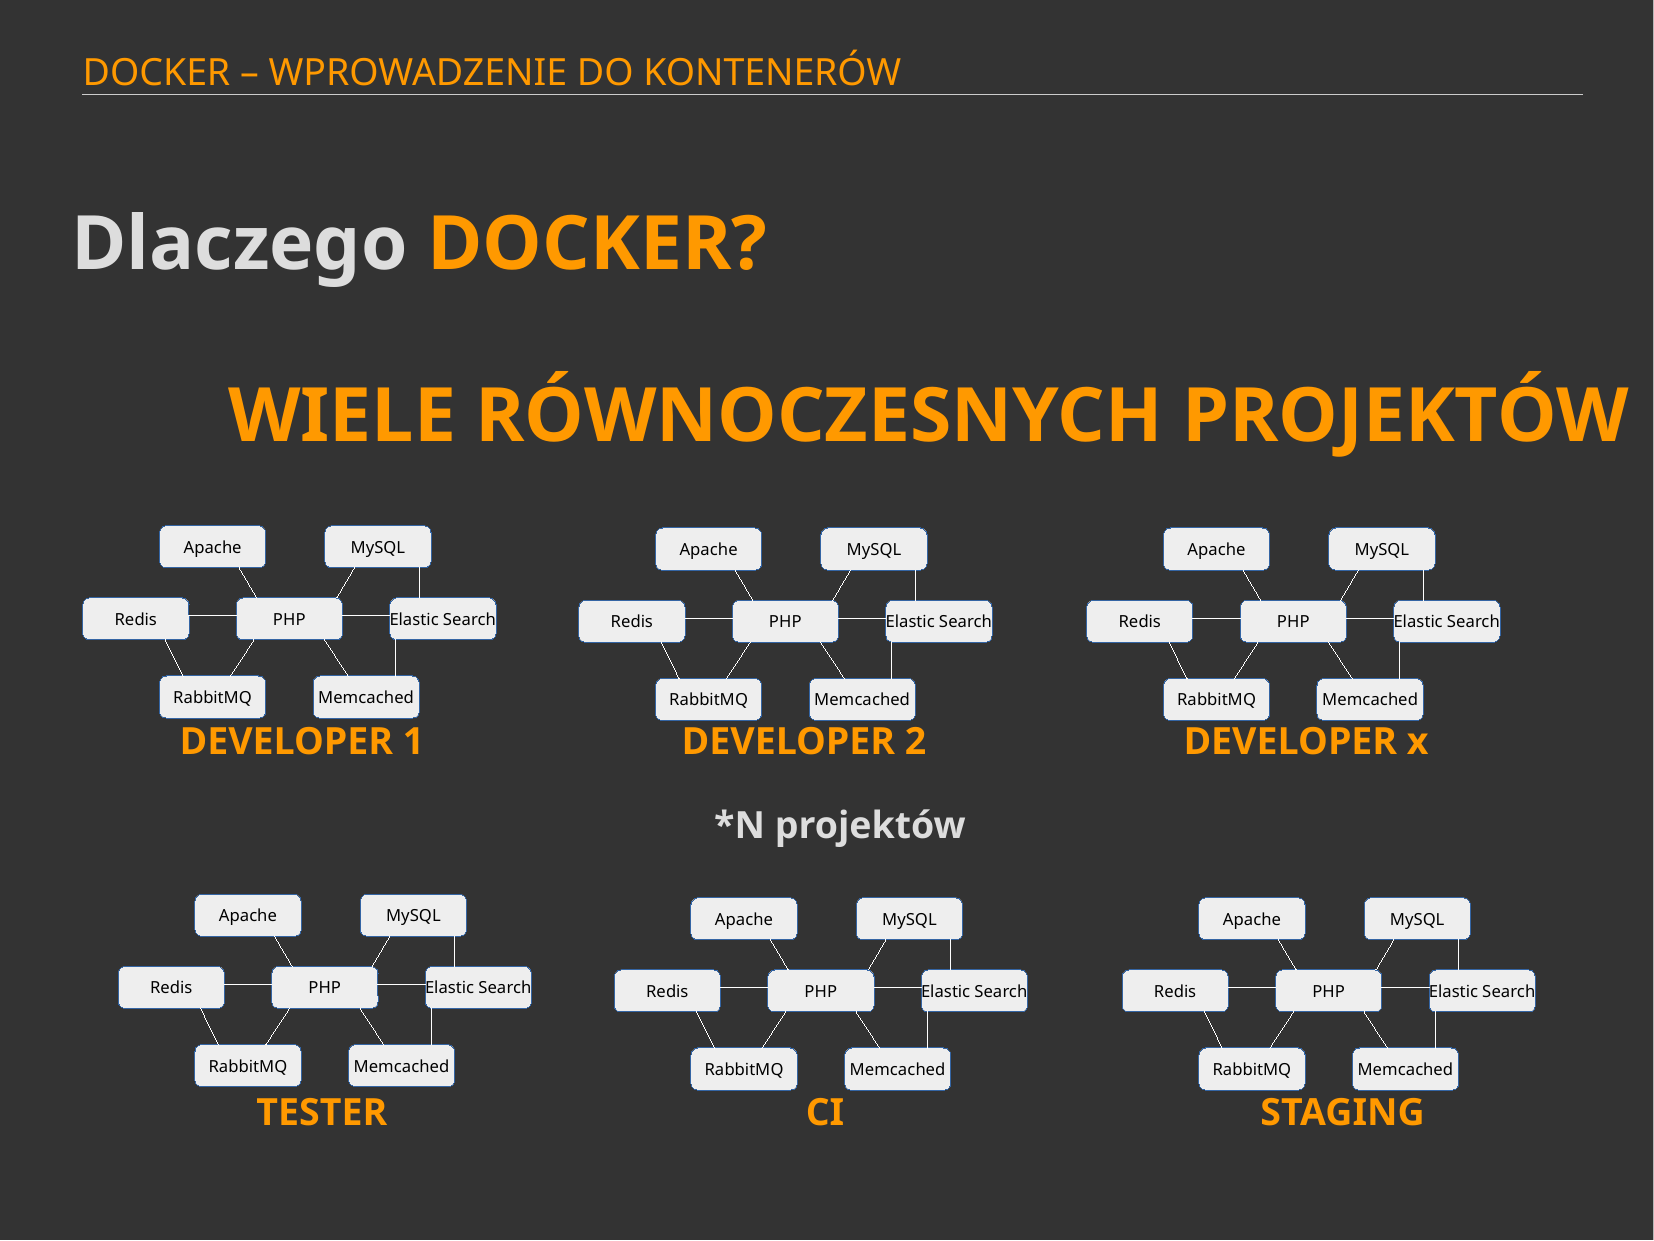

# DOCKER – WPROWADZENIE DO KONTENERÓW
Dlaczego DOCKER?
WIELE RÓWNOCZESNYCH PROJEKTÓW
Apache
MySQL
Apache
MySQL
Apache
MySQL
Redis
PHP
Elastic Search
Redis
PHP
Elastic Search
Redis
PHP
Elastic Search
RabbitMQ
Memcached
RabbitMQ
Memcached
RabbitMQ
Memcached
DEVELOPER 1
DEVELOPER x
DEVELOPER 2
*N projektów
Apache
MySQL
Apache
MySQL
Apache
MySQL
Redis
PHP
Elastic Search
Redis
PHP
Elastic Search
Redis
PHP
Elastic Search
RabbitMQ
Memcached
RabbitMQ
Memcached
RabbitMQ
Memcached
STAGING
TESTER
CI